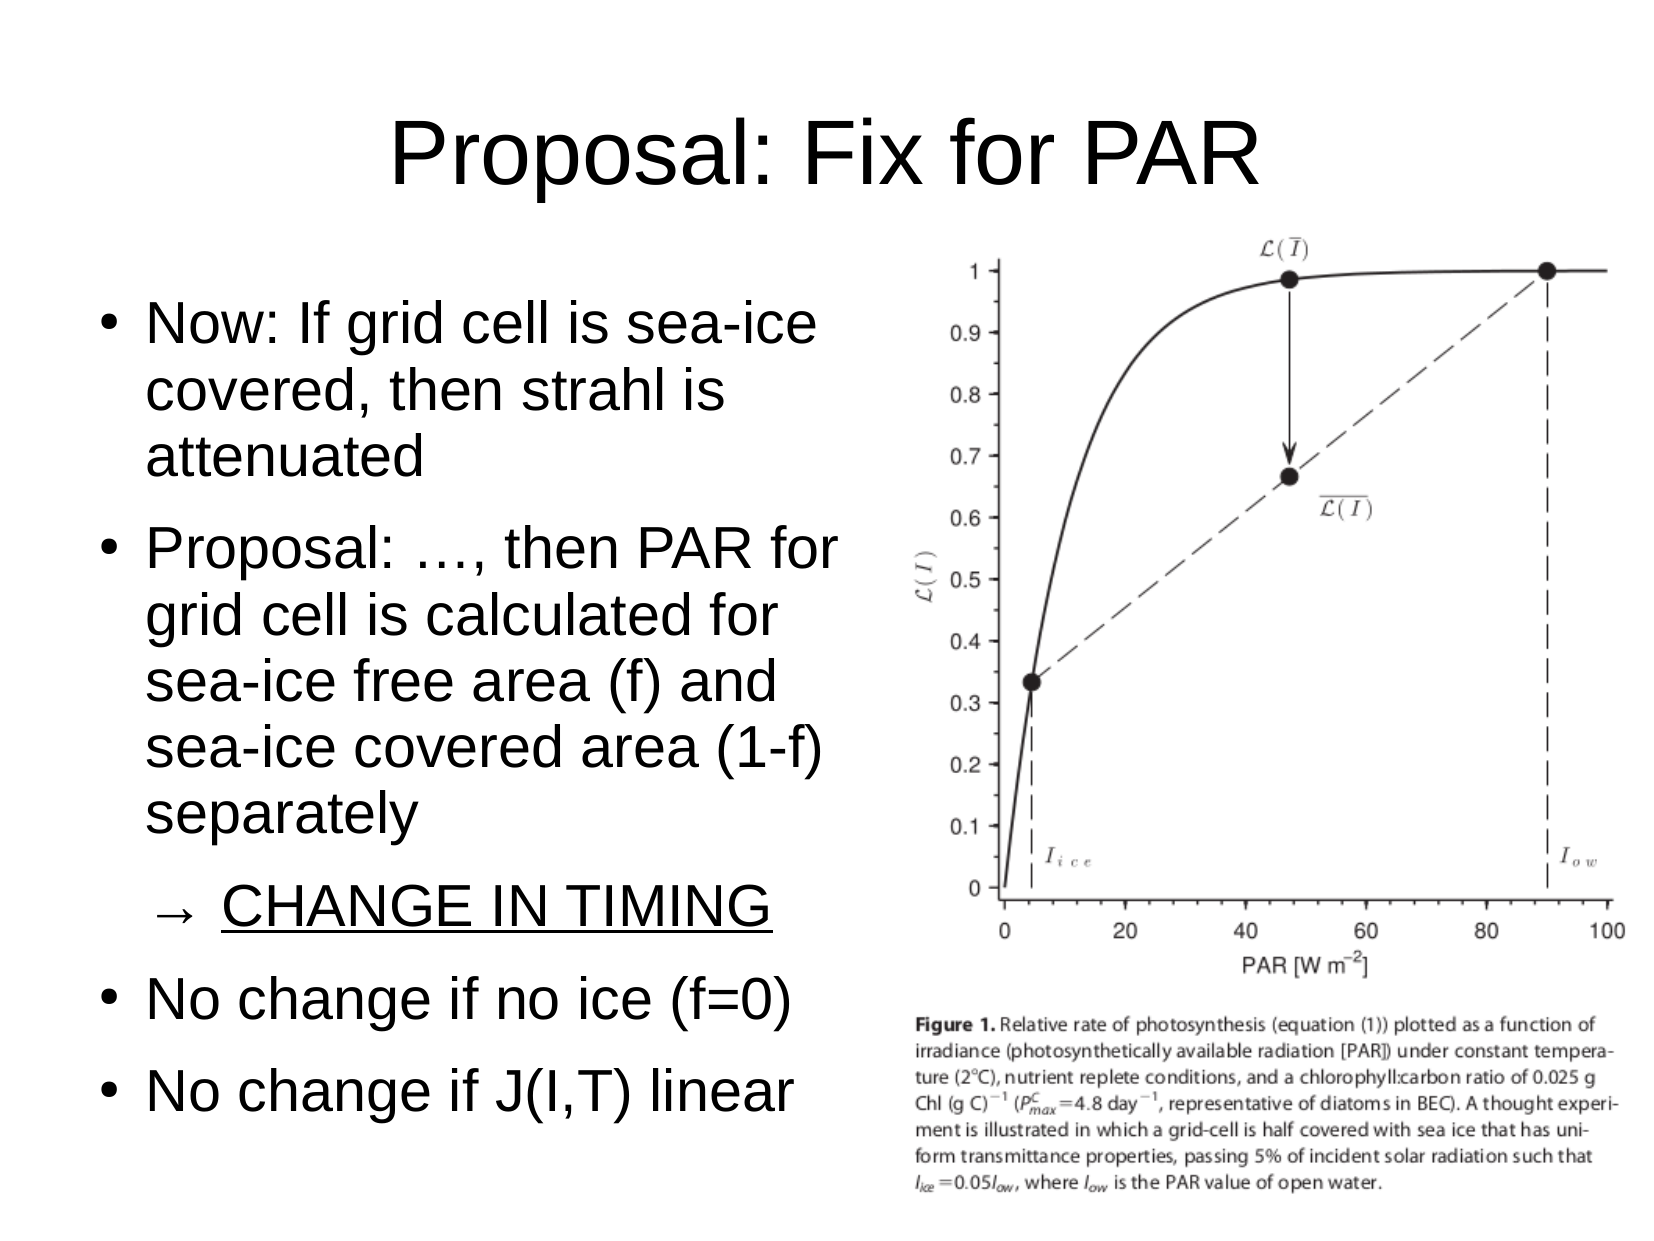

# Proposal: Fix for PAR
Now: If grid cell is sea-ice covered, then strahl is attenuated
Proposal: …, then PAR for grid cell is calculated for sea-ice free area (f) and sea-ice covered area (1-f) separately
→ CHANGE IN TIMING
No change if no ice (f=0)
No change if J(I,T) linear